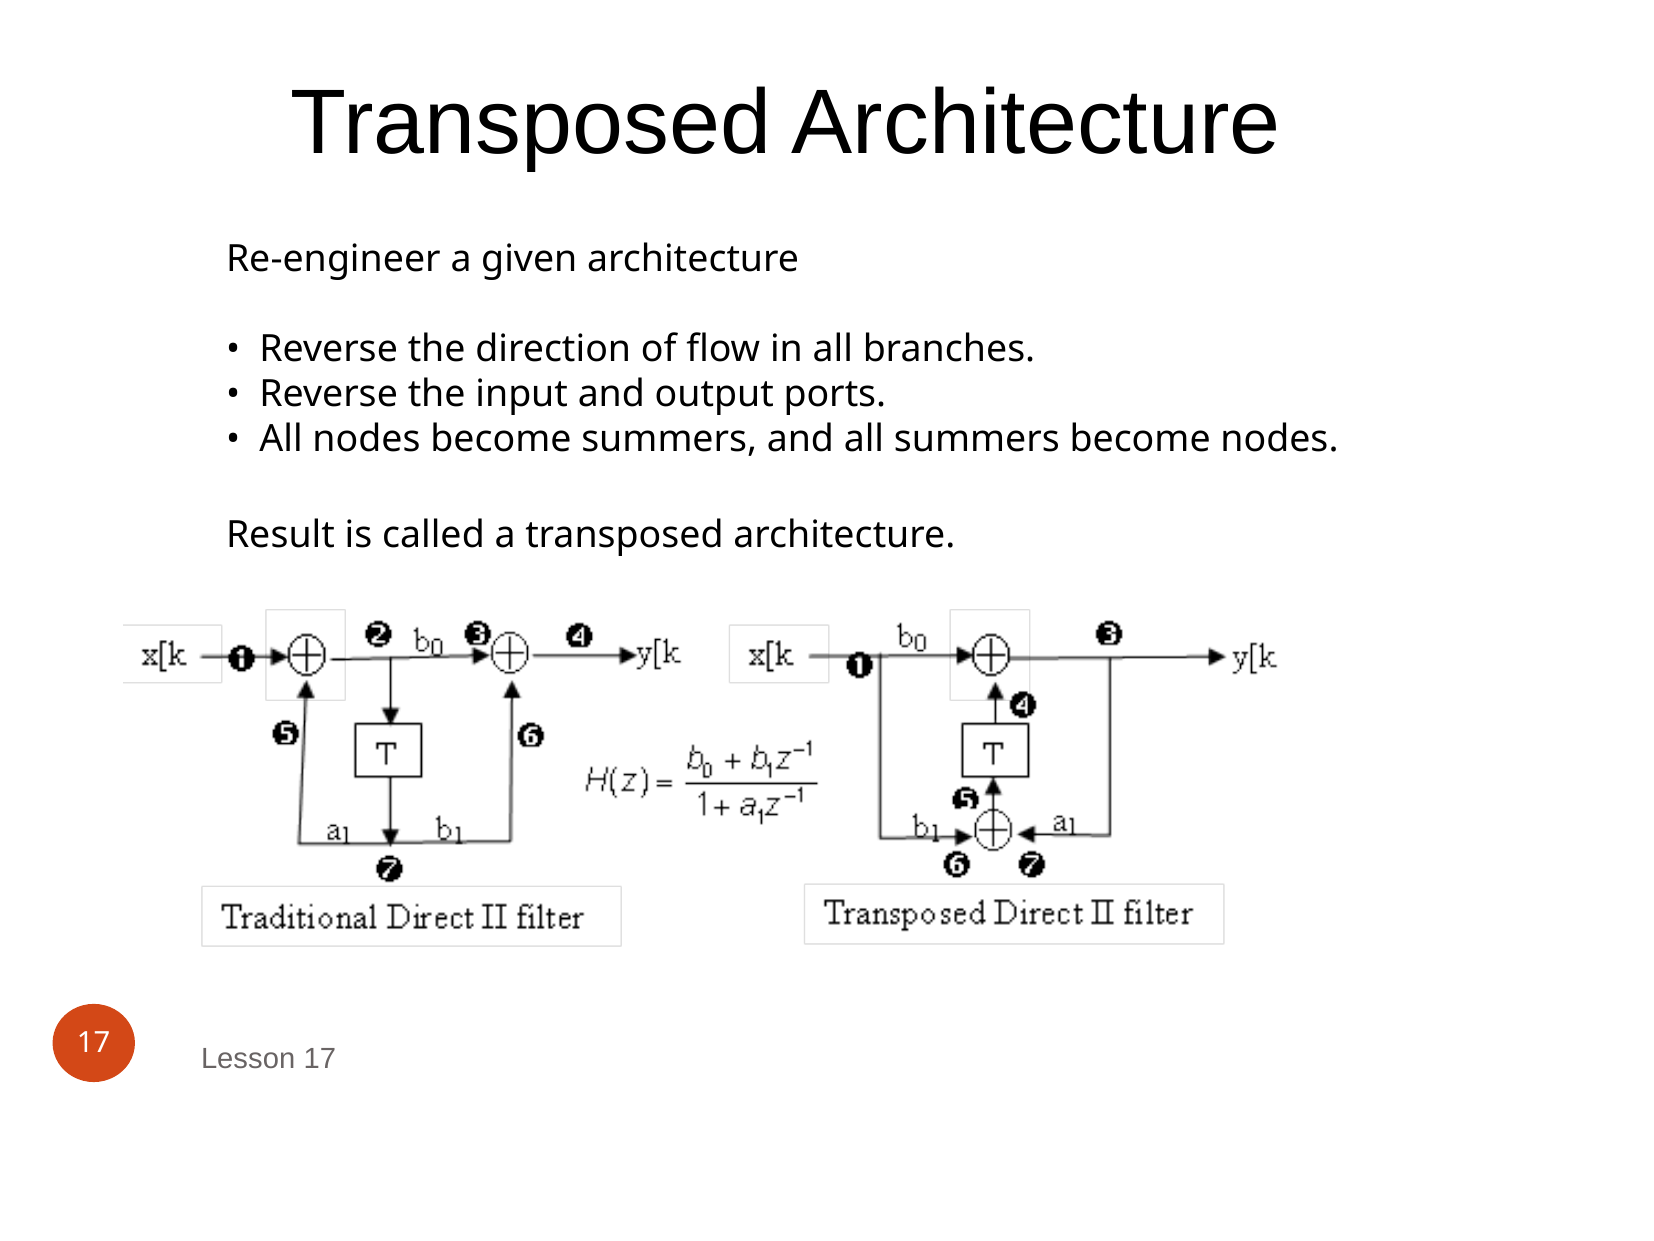

# Transposed Architecture
Re-engineer a given architecture
 Reverse the direction of flow in all branches.
 Reverse the input and output ports.
 All nodes become summers, and all summers become nodes.
Result is called a transposed architecture.
Lesson 17